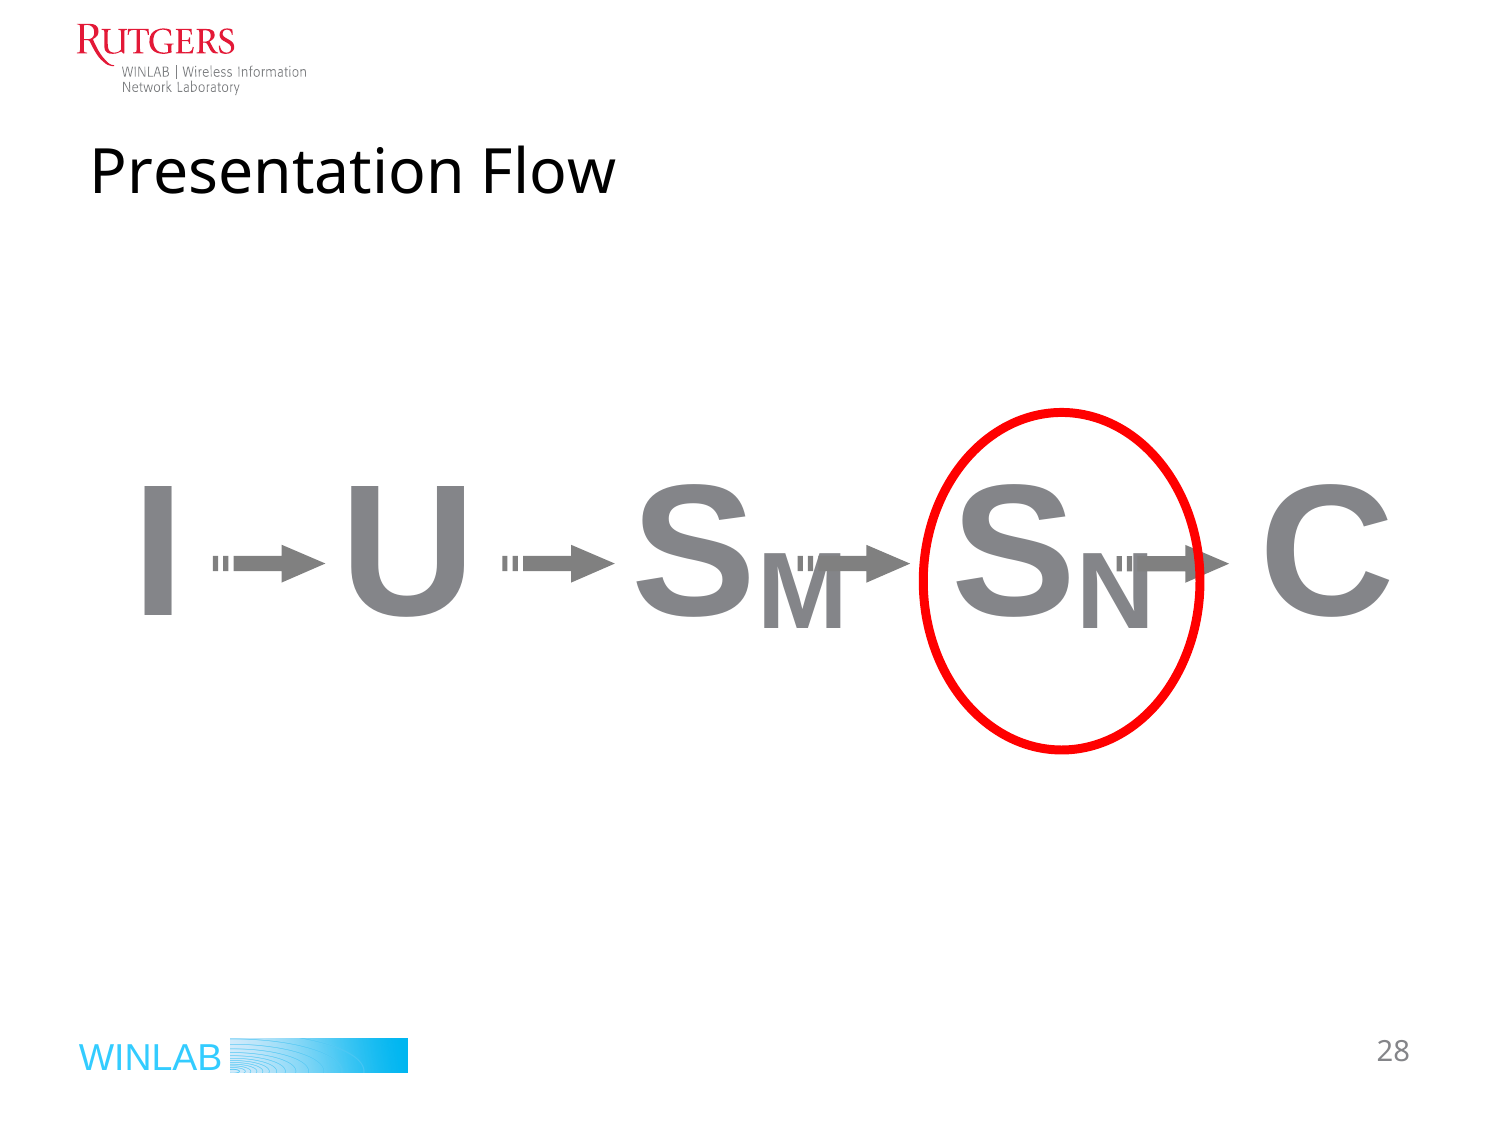

# Presentation Flow
I U SM SN C
28